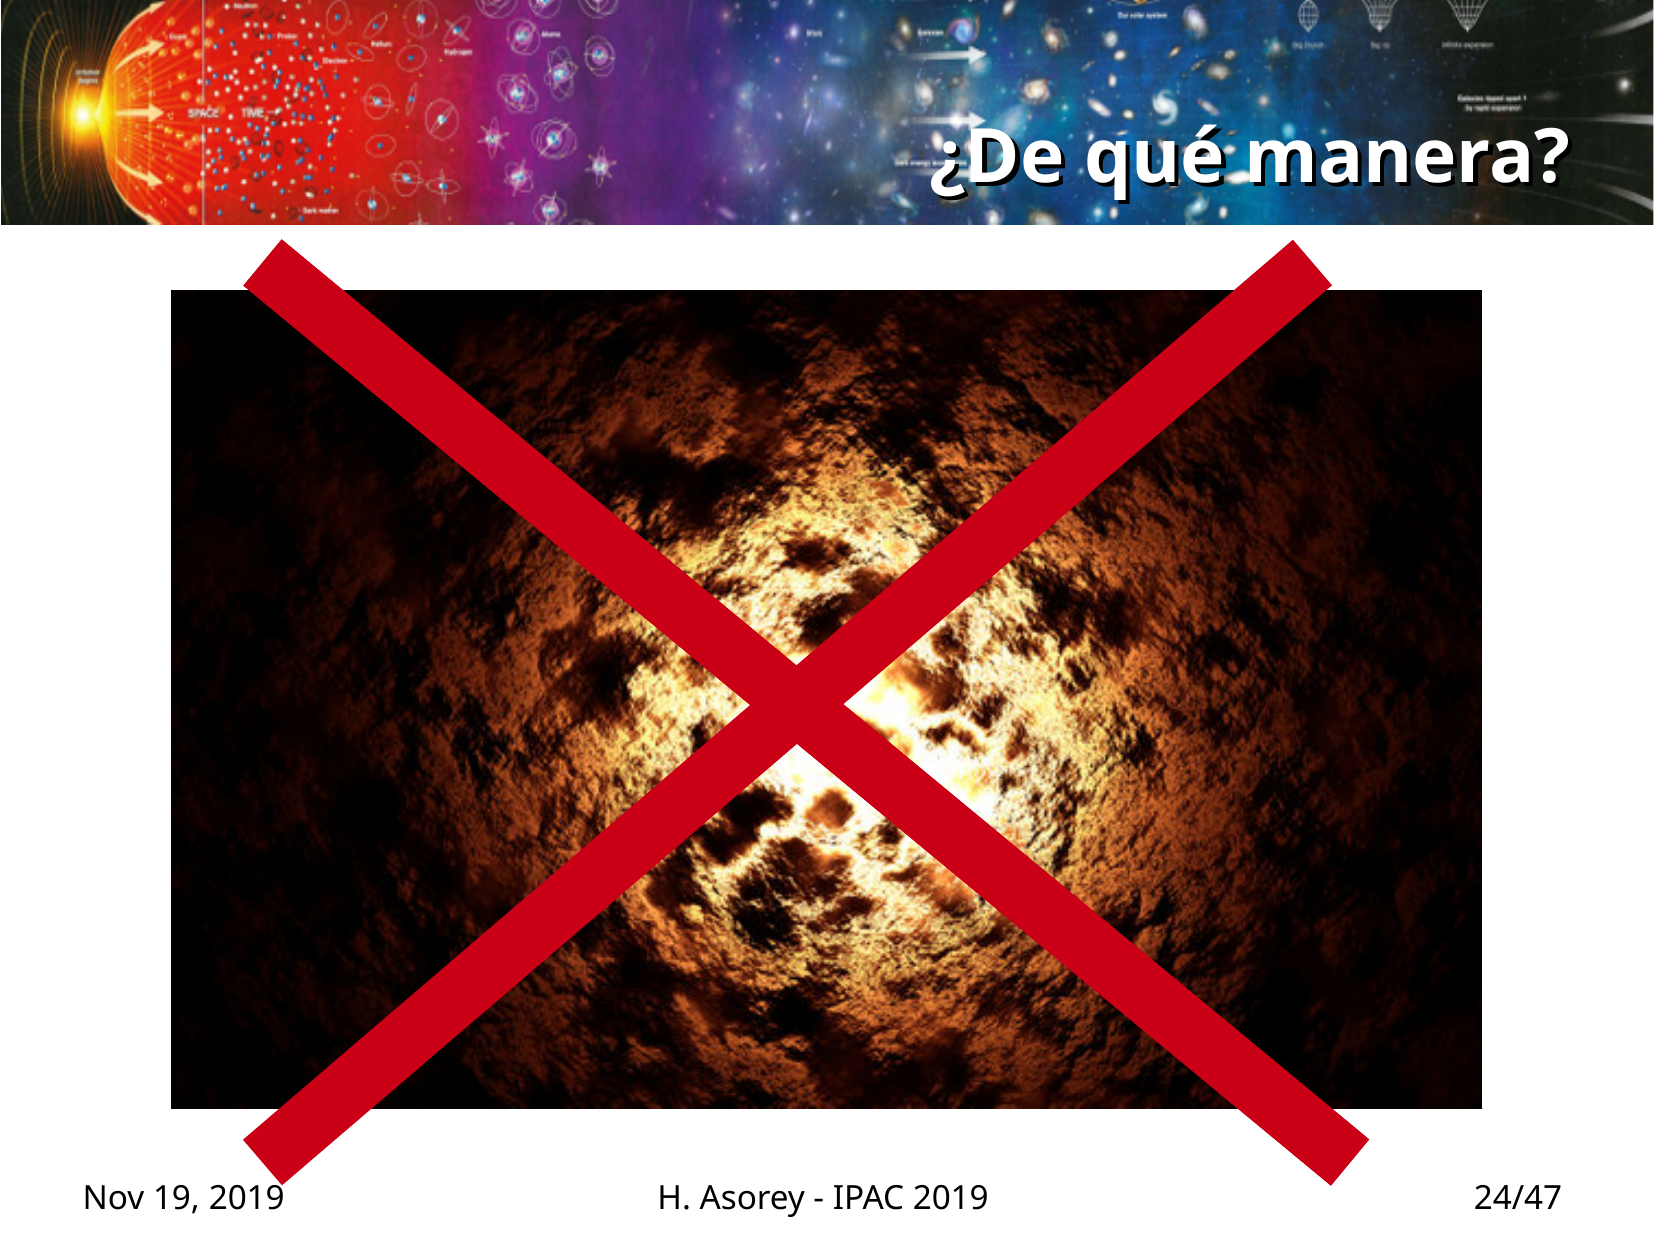

# ¿De qué manera?
Nov 19, 2019
H. Asorey - IPAC 2019
24